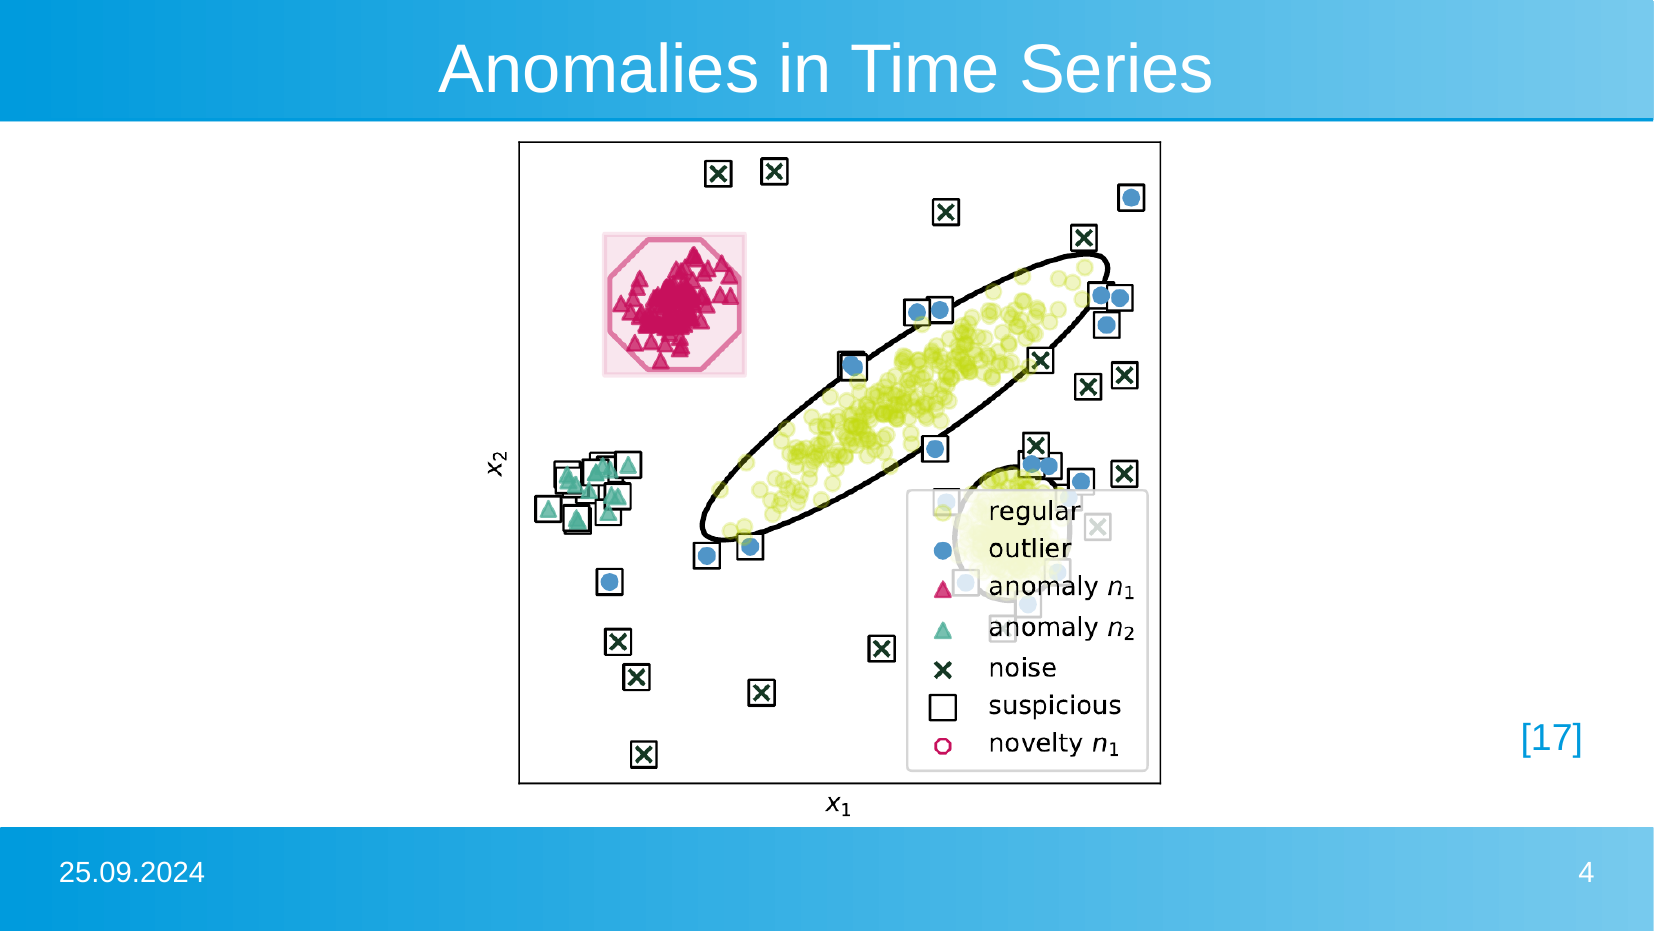

# Anomalies in Time Series
[17]
4